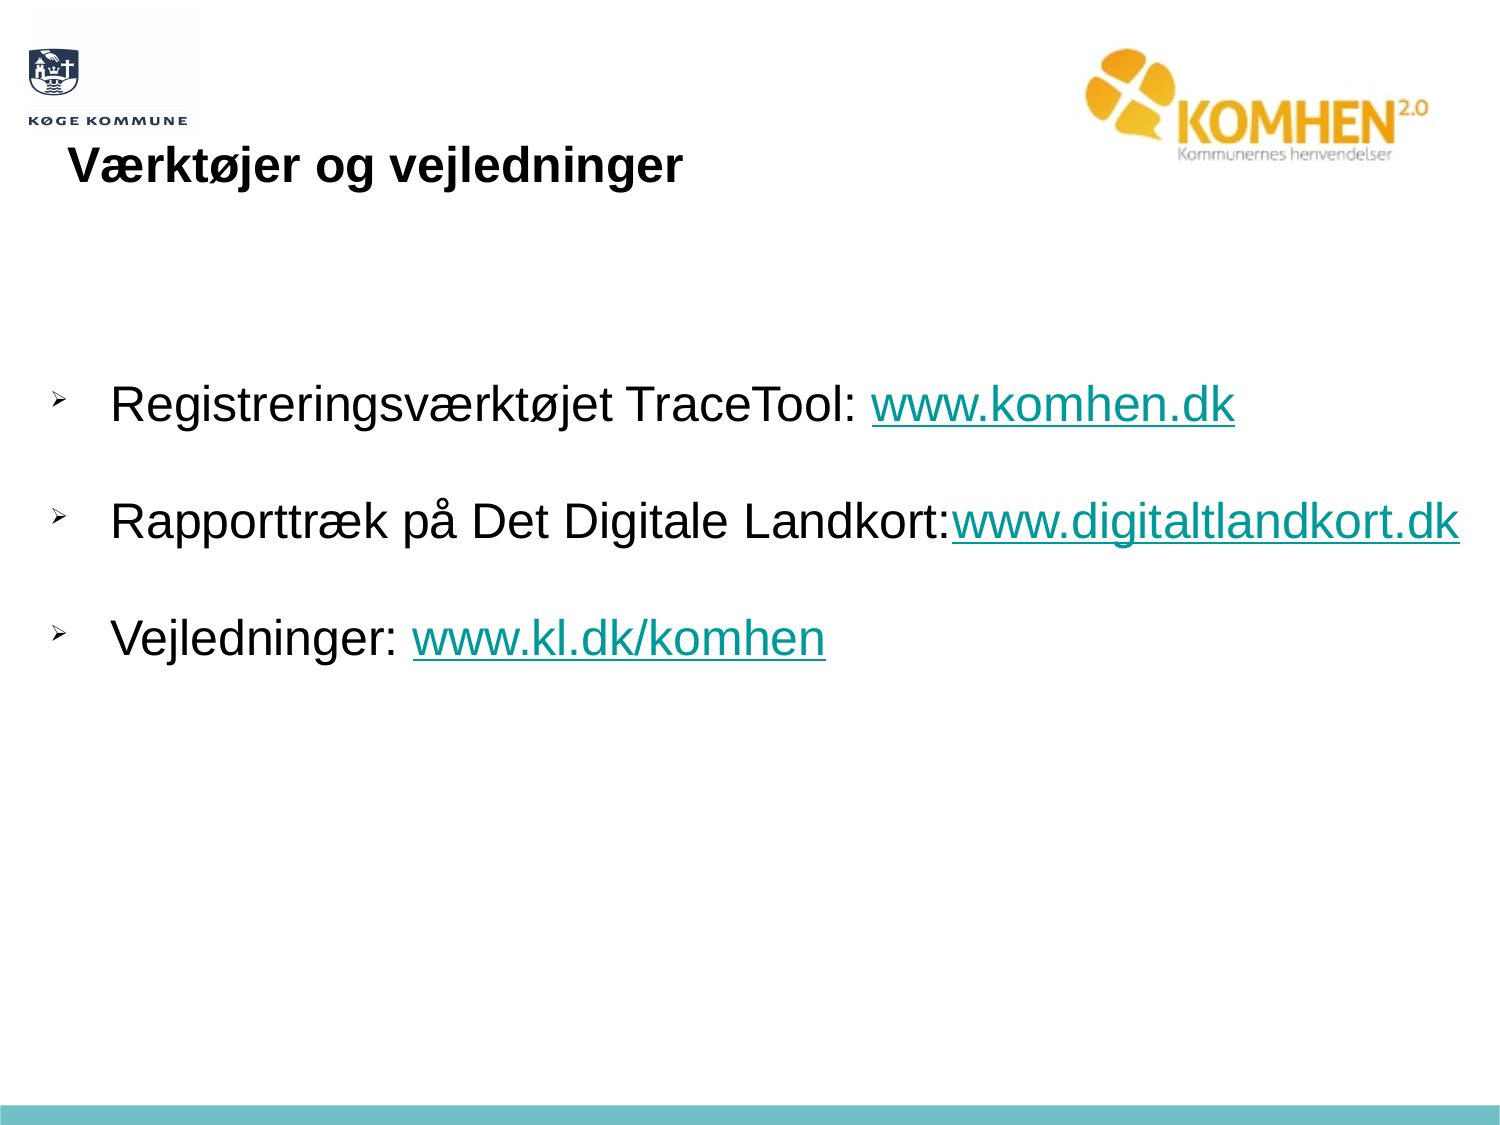

Værktøjer og vejledninger
Registreringsværktøjet TraceTool: www.komhen.dk
Rapporttræk på Det Digitale Landkort:www.digitaltlandkort.dk
Vejledninger: www.kl.dk/komhen